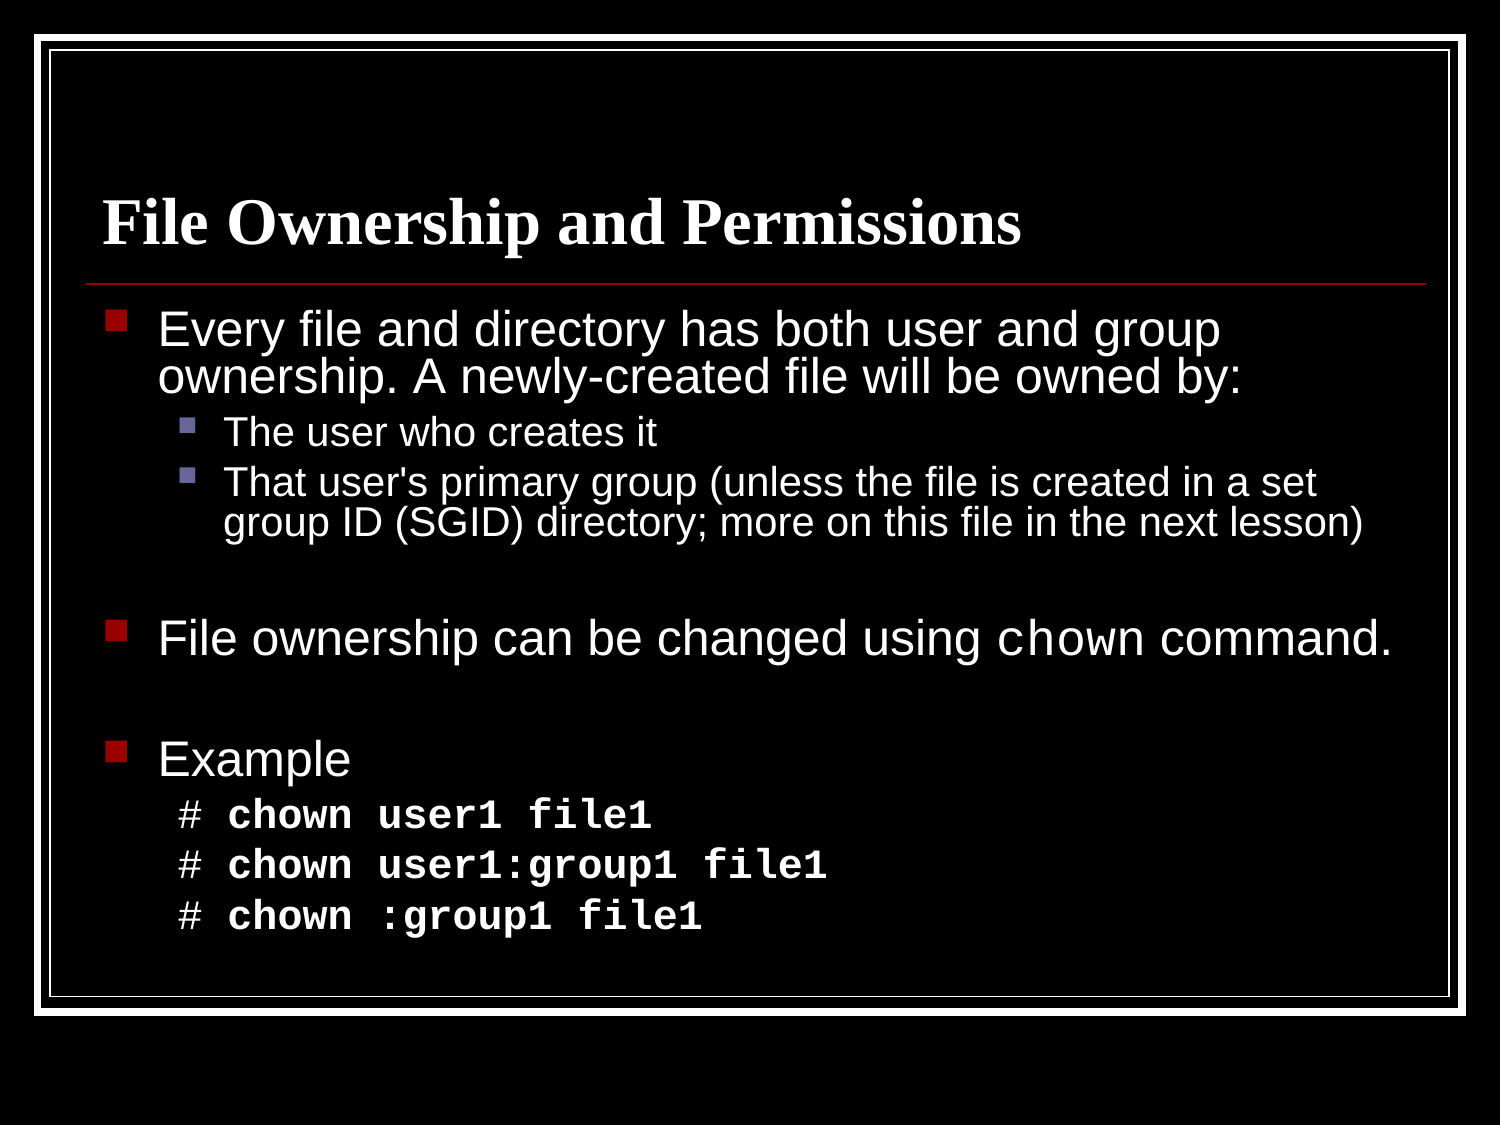

# File Ownership and Permissions
Every file and directory has both user and group ownership. A newly-created file will be owned by:
The user who creates it
That user's primary group (unless the file is created in a set group ID (SGID) directory; more on this file in the next lesson)
File ownership can be changed using chown command.
Example
# chown user1 file1
# chown user1:group1 file1
# chown :group1 file1